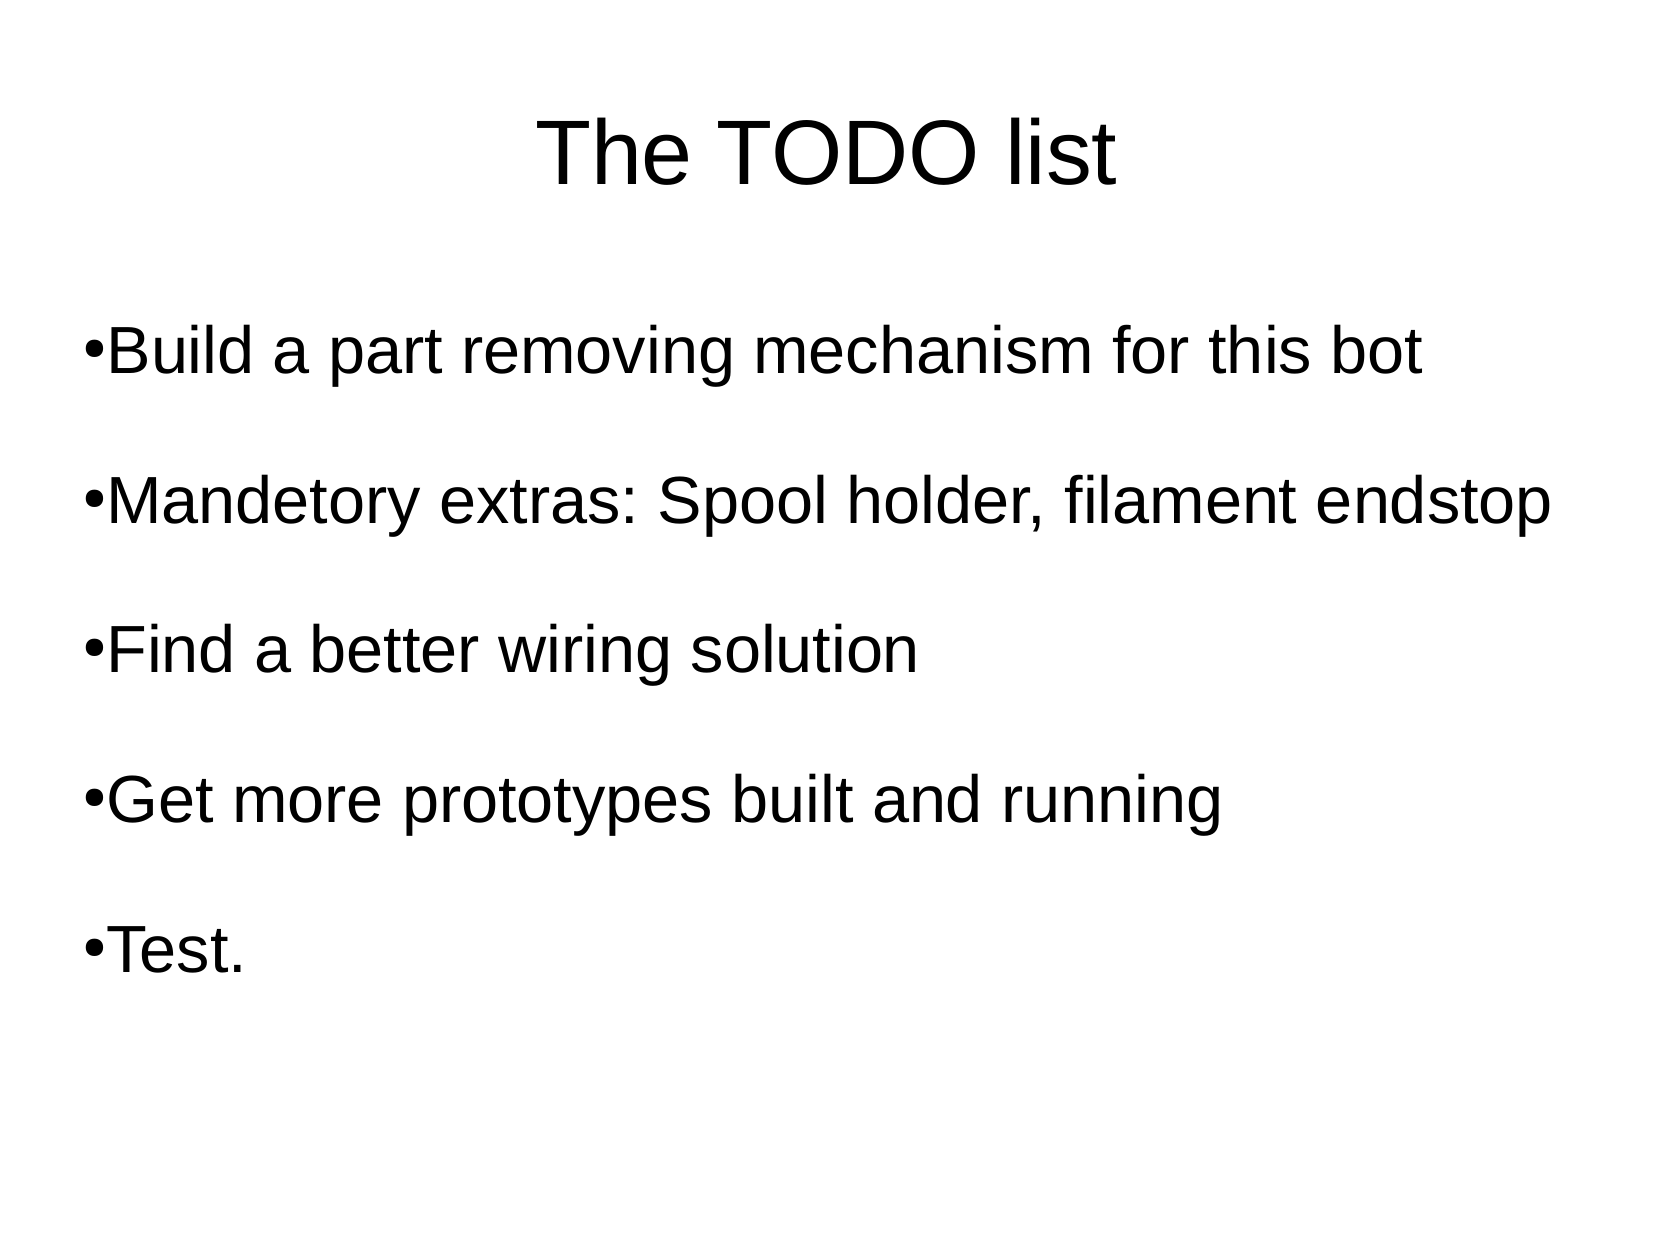

# The TODO list
Build a part removing mechanism for this bot
Mandetory extras: Spool holder, filament endstop
Find a better wiring solution
Get more prototypes built and running
Test.